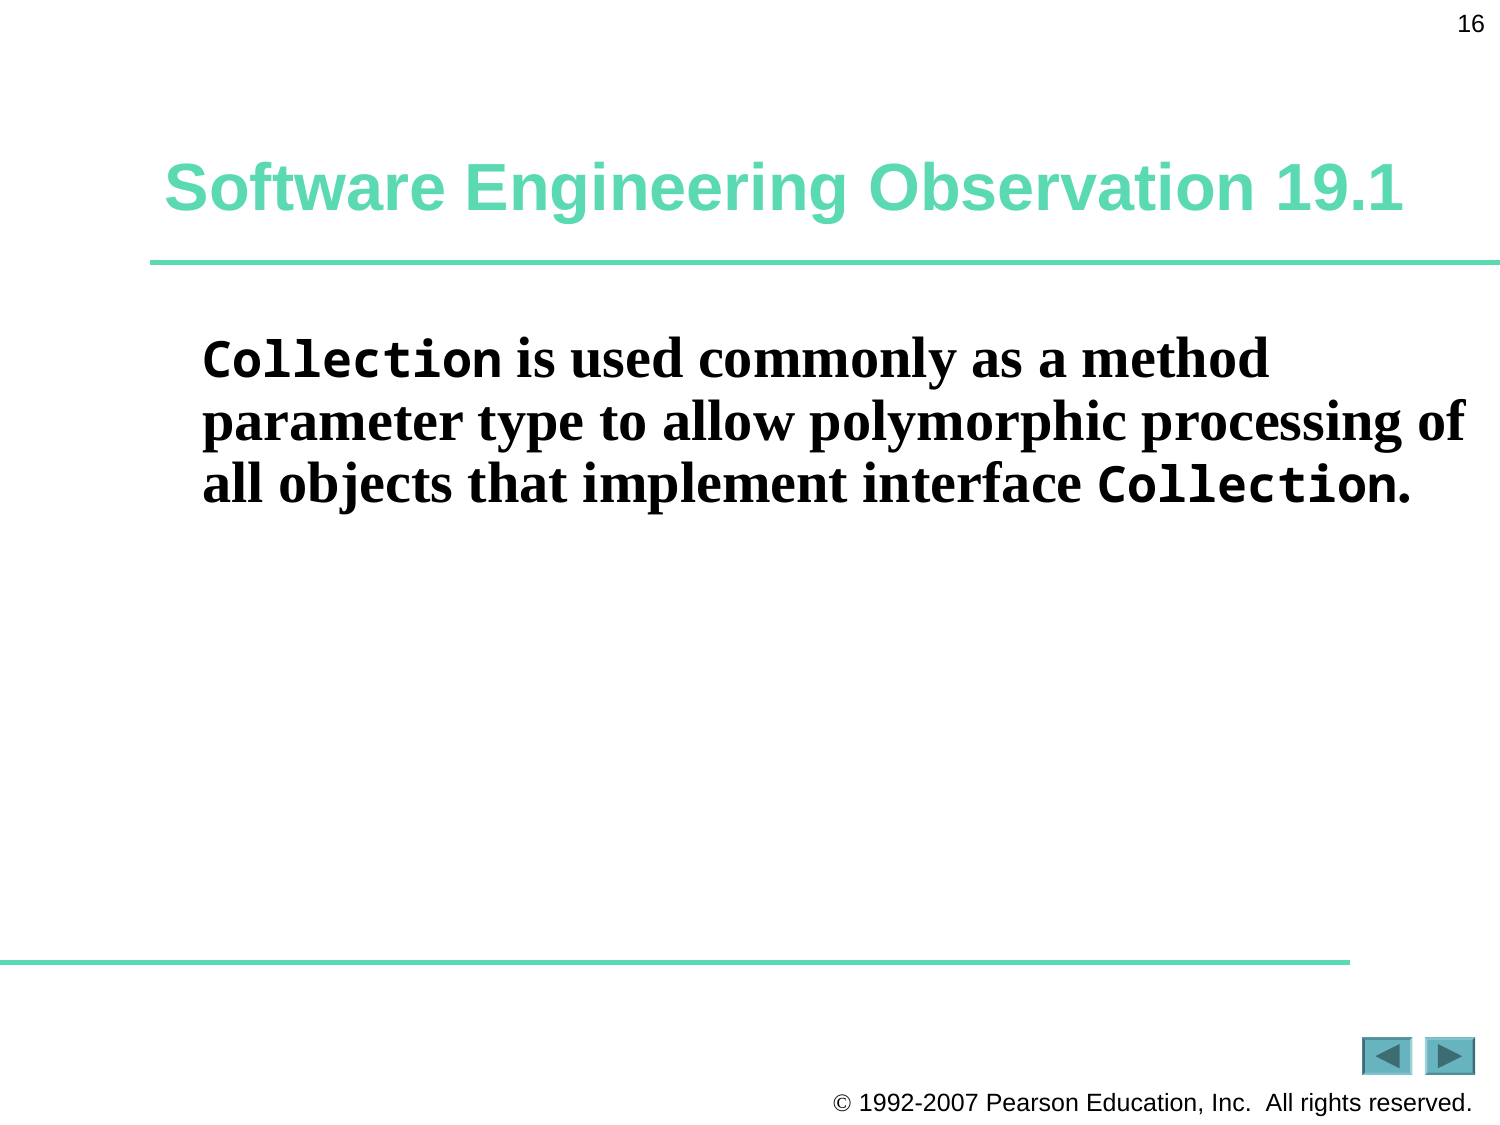

# Software Engineering Observation 19.1
Collection is used commonly as a method parameter type to allow polymorphic processing of all objects that implement interface Collection.